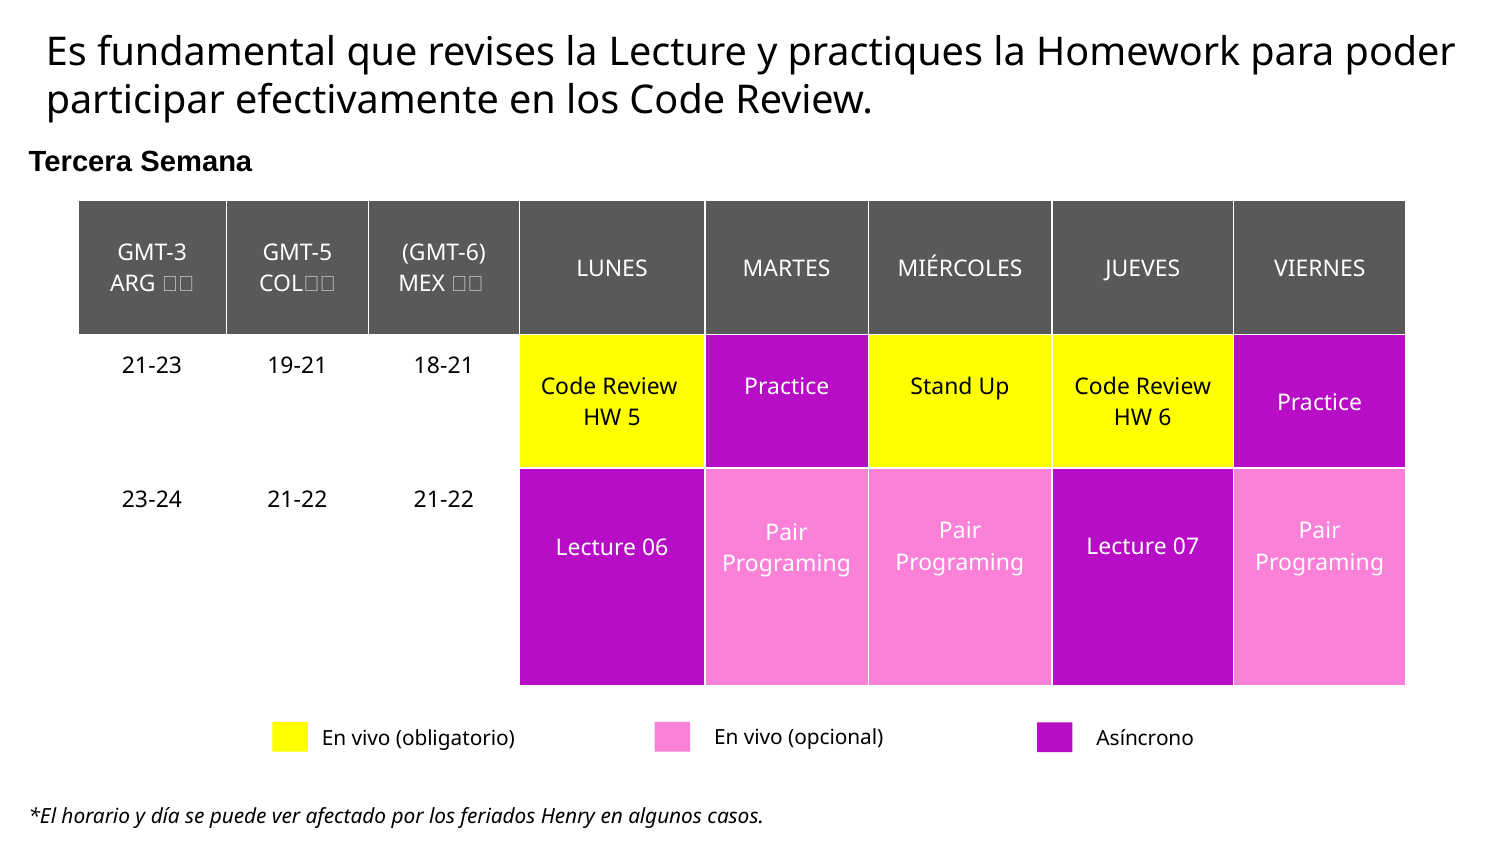

Es fundamental que revises la Lecture y practiques la Homework para poder participar efectivamente en los Code Review.
Tercera Semana
| GMT-3 ARG 🇦🇷 | GMT-5 COL🇨🇴 | (GMT-6) MEX 🇲🇽 | LUNES | MARTES | MIÉRCOLES | JUEVES | VIERNES |
| --- | --- | --- | --- | --- | --- | --- | --- |
| 21-23 | 19-21 | 18-21 | Code Review HW 5 | Practice | Stand Up | Code Review HW 6 | Practice |
| 23-24 | 21-22 | 21-22 | Lecture 06 | Pair Programing | Pair Programing | Lecture 07 | Pair Programing |
En vivo (opcional)
En vivo (obligatorio)
Asíncrono
*El horario y día se puede ver afectado por los feriados Henry en algunos casos.